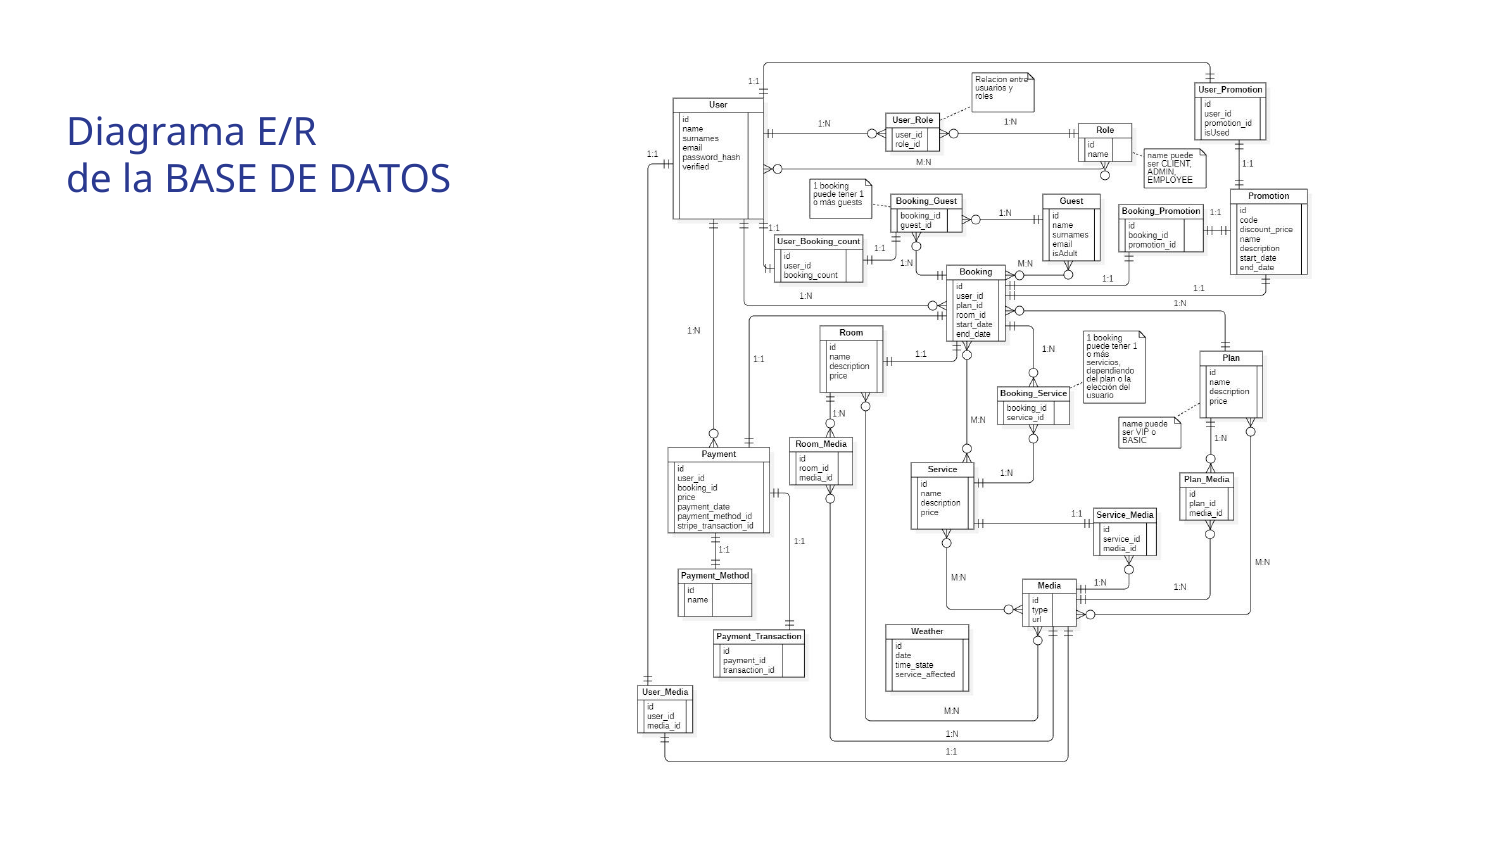

# Diagrama E/R de la BASE DE DATOS